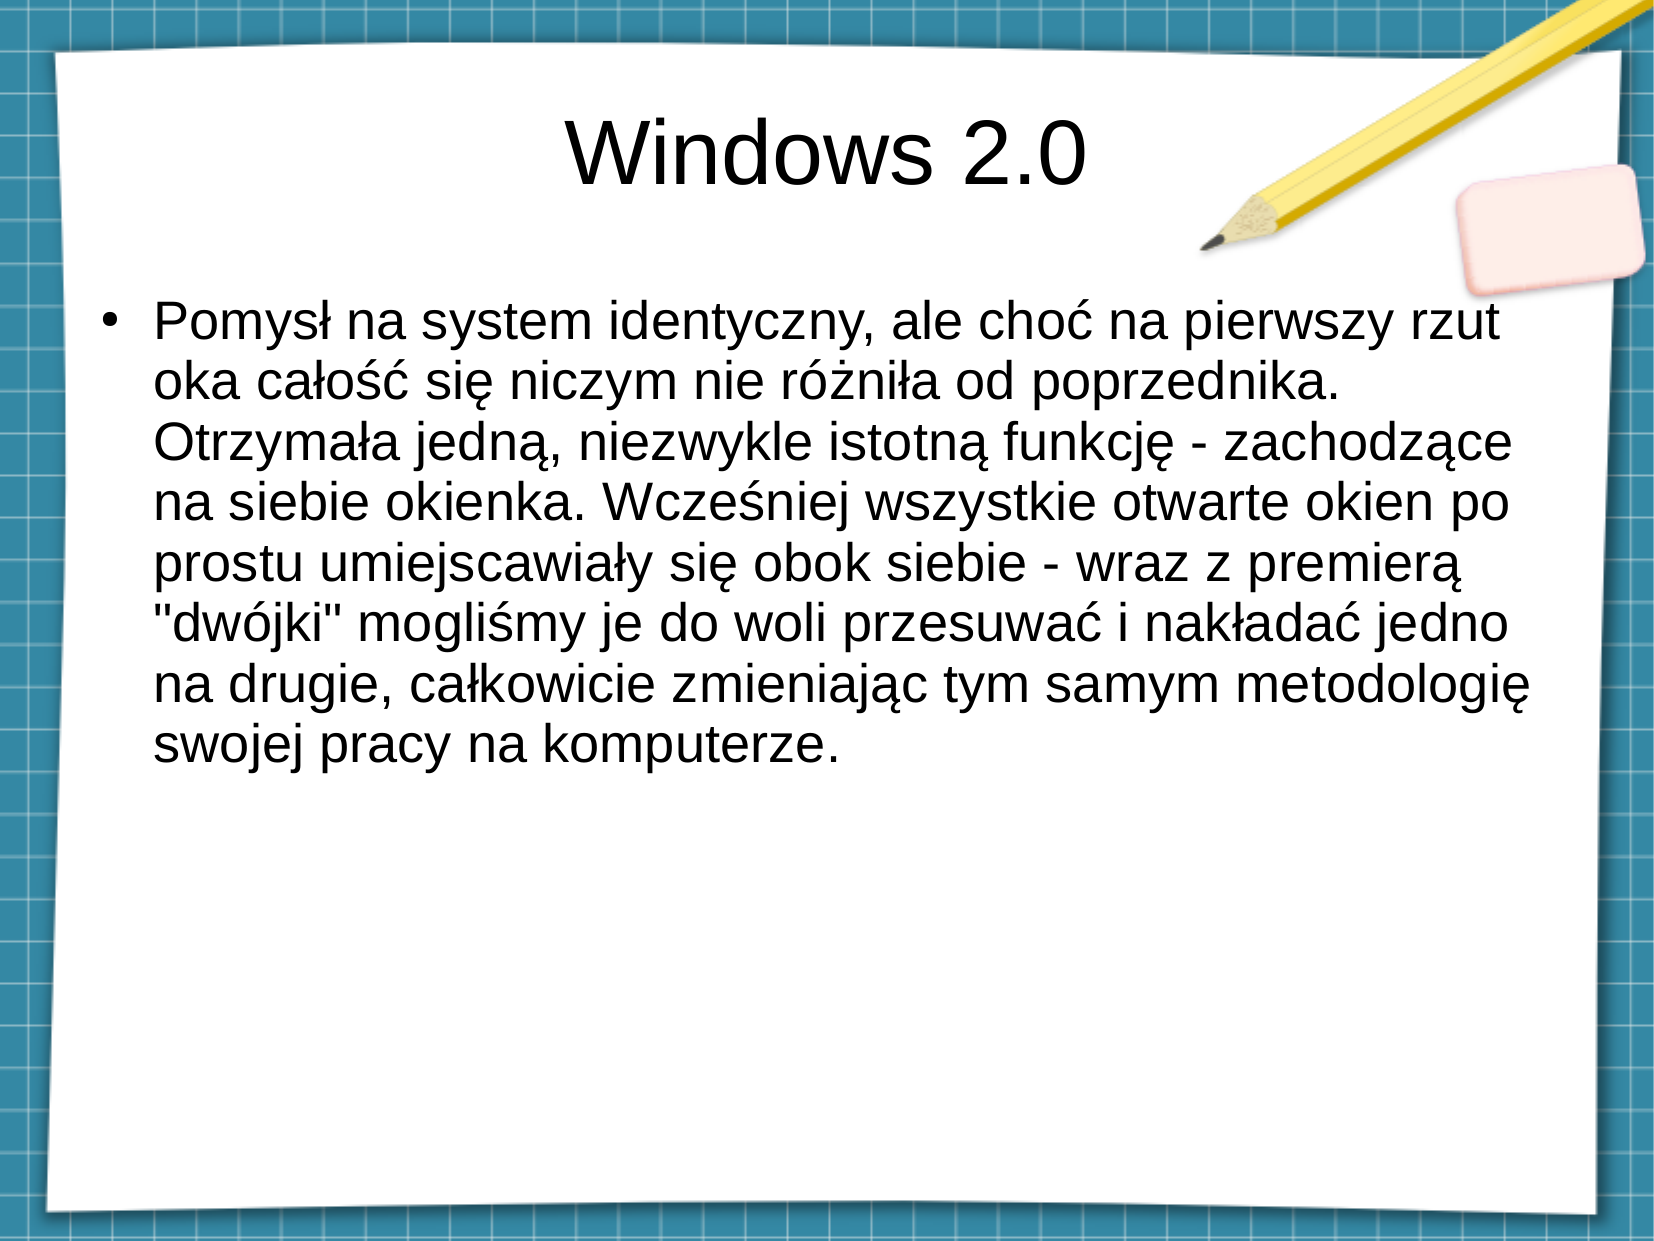

# Windows 2.0
Pomysł na system identyczny, ale choć na pierwszy rzut oka całość się niczym nie różniła od poprzednika. Otrzymała jedną, niezwykle istotną funkcję - zachodzące na siebie okienka. Wcześniej wszystkie otwarte okien po prostu umiejscawiały się obok siebie - wraz z premierą "dwójki" mogliśmy je do woli przesuwać i nakładać jedno na drugie, całkowicie zmieniając tym samym metodologię swojej pracy na komputerze.